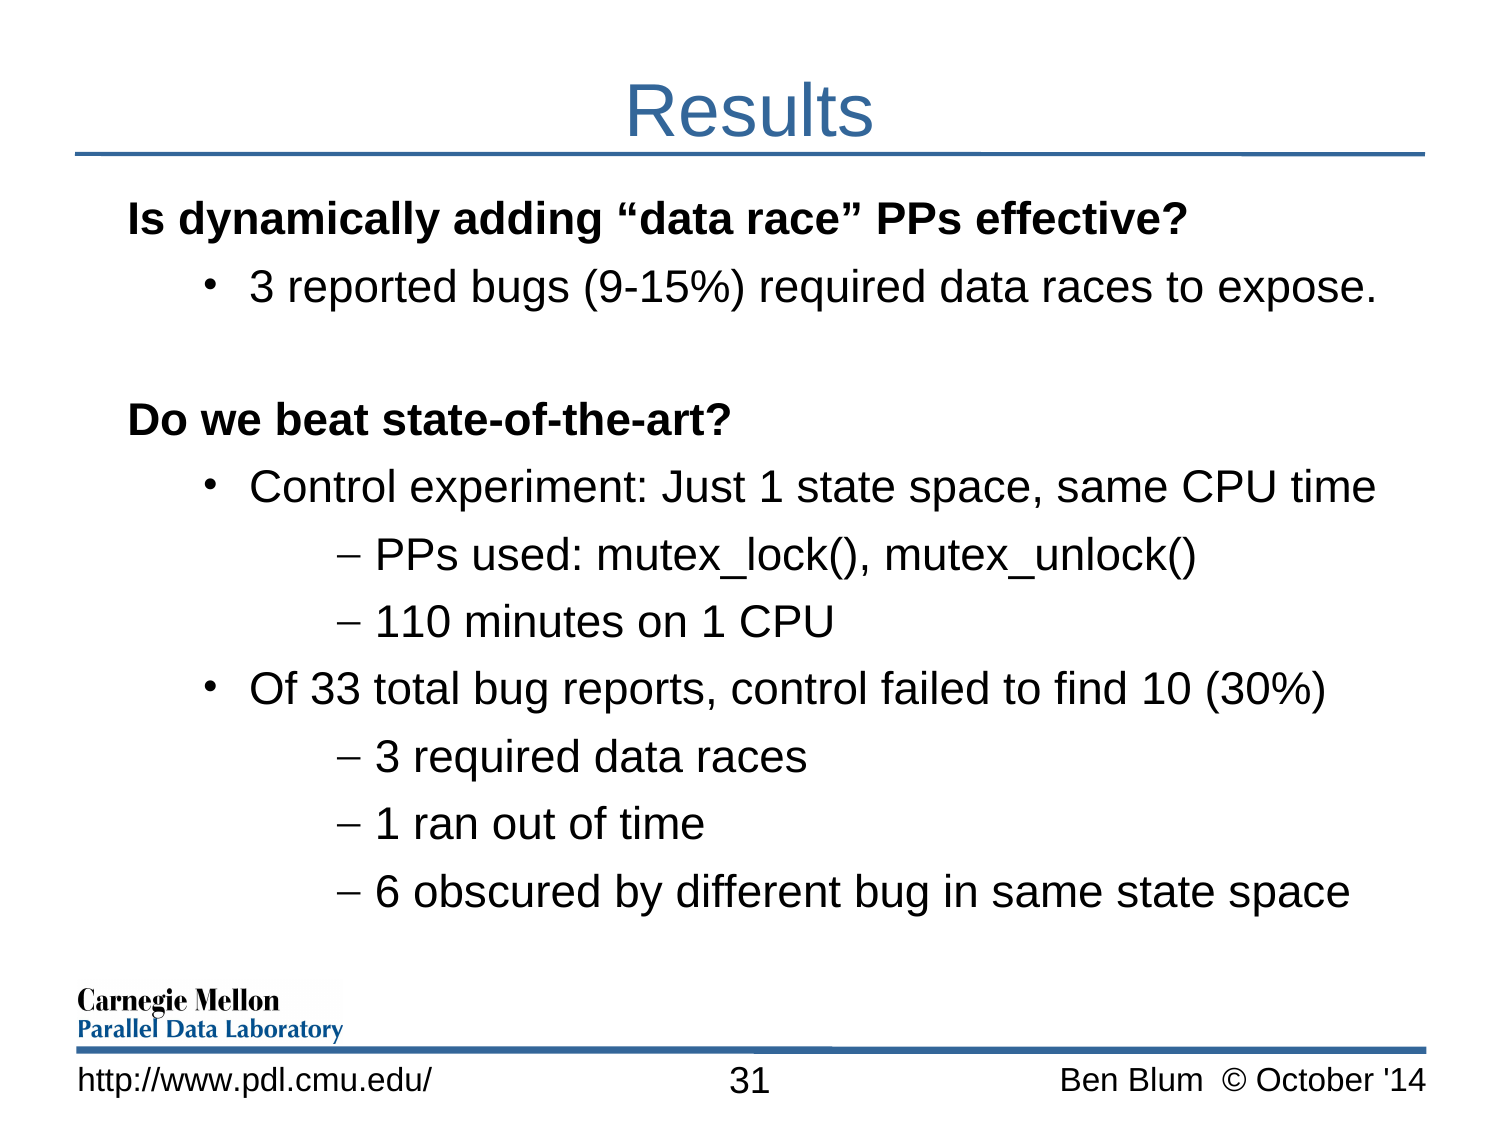

# Results
Is dynamically adding “data race” PPs effective?
3 reported bugs (9-15%) required data races to expose.
Do we beat state-of-the-art?
Control experiment: Just 1 state space, same CPU time
PPs used: mutex_lock(), mutex_unlock()
110 minutes on 1 CPU
Of 33 total bug reports, control failed to find 10 (30%)
3 required data races
1 ran out of time
6 obscured by different bug in same state space
31